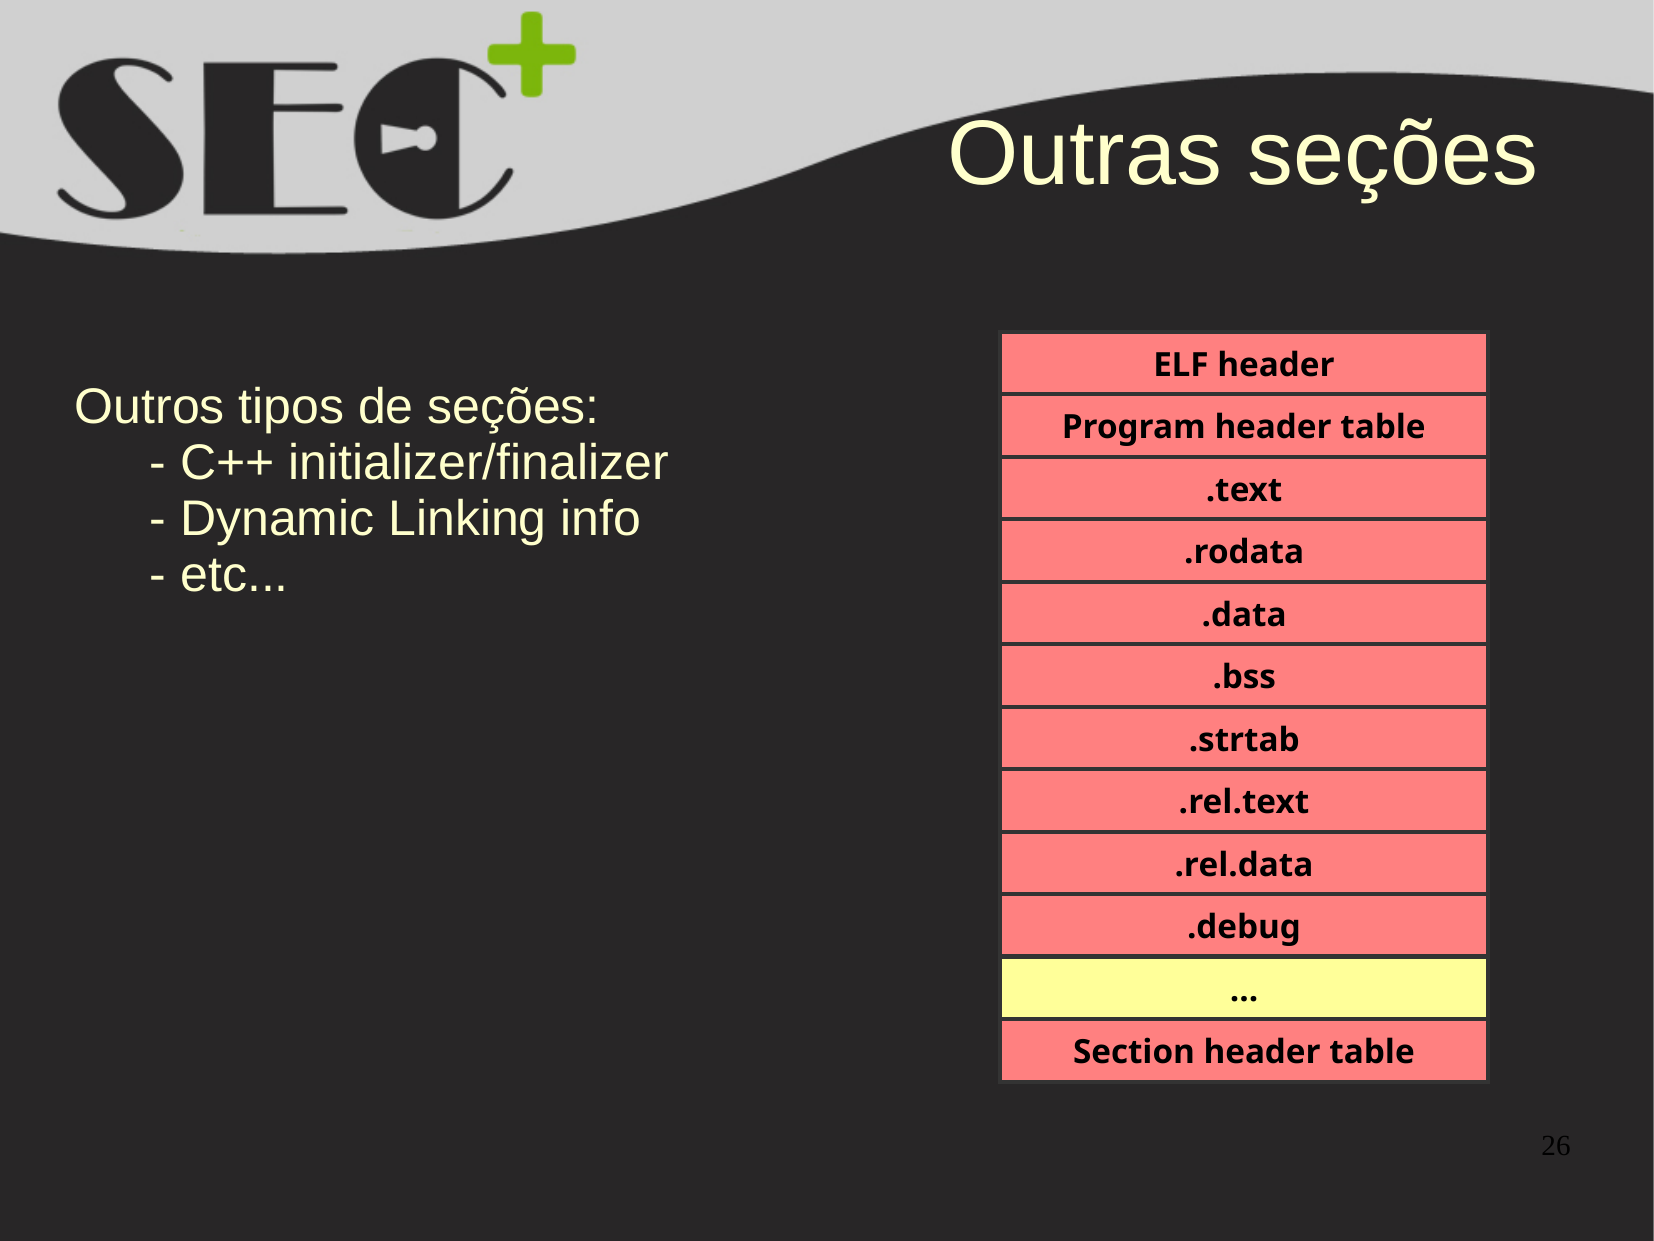

# Outras seções
ELF header
Outros tipos de seções:
	- C++ initializer/finalizer
	- Dynamic Linking info
	- etc...
Program header table
.text
.rodata
.data
.bss
.strtab
.rel.text
.rel.data
.debug
…
Section header table
26